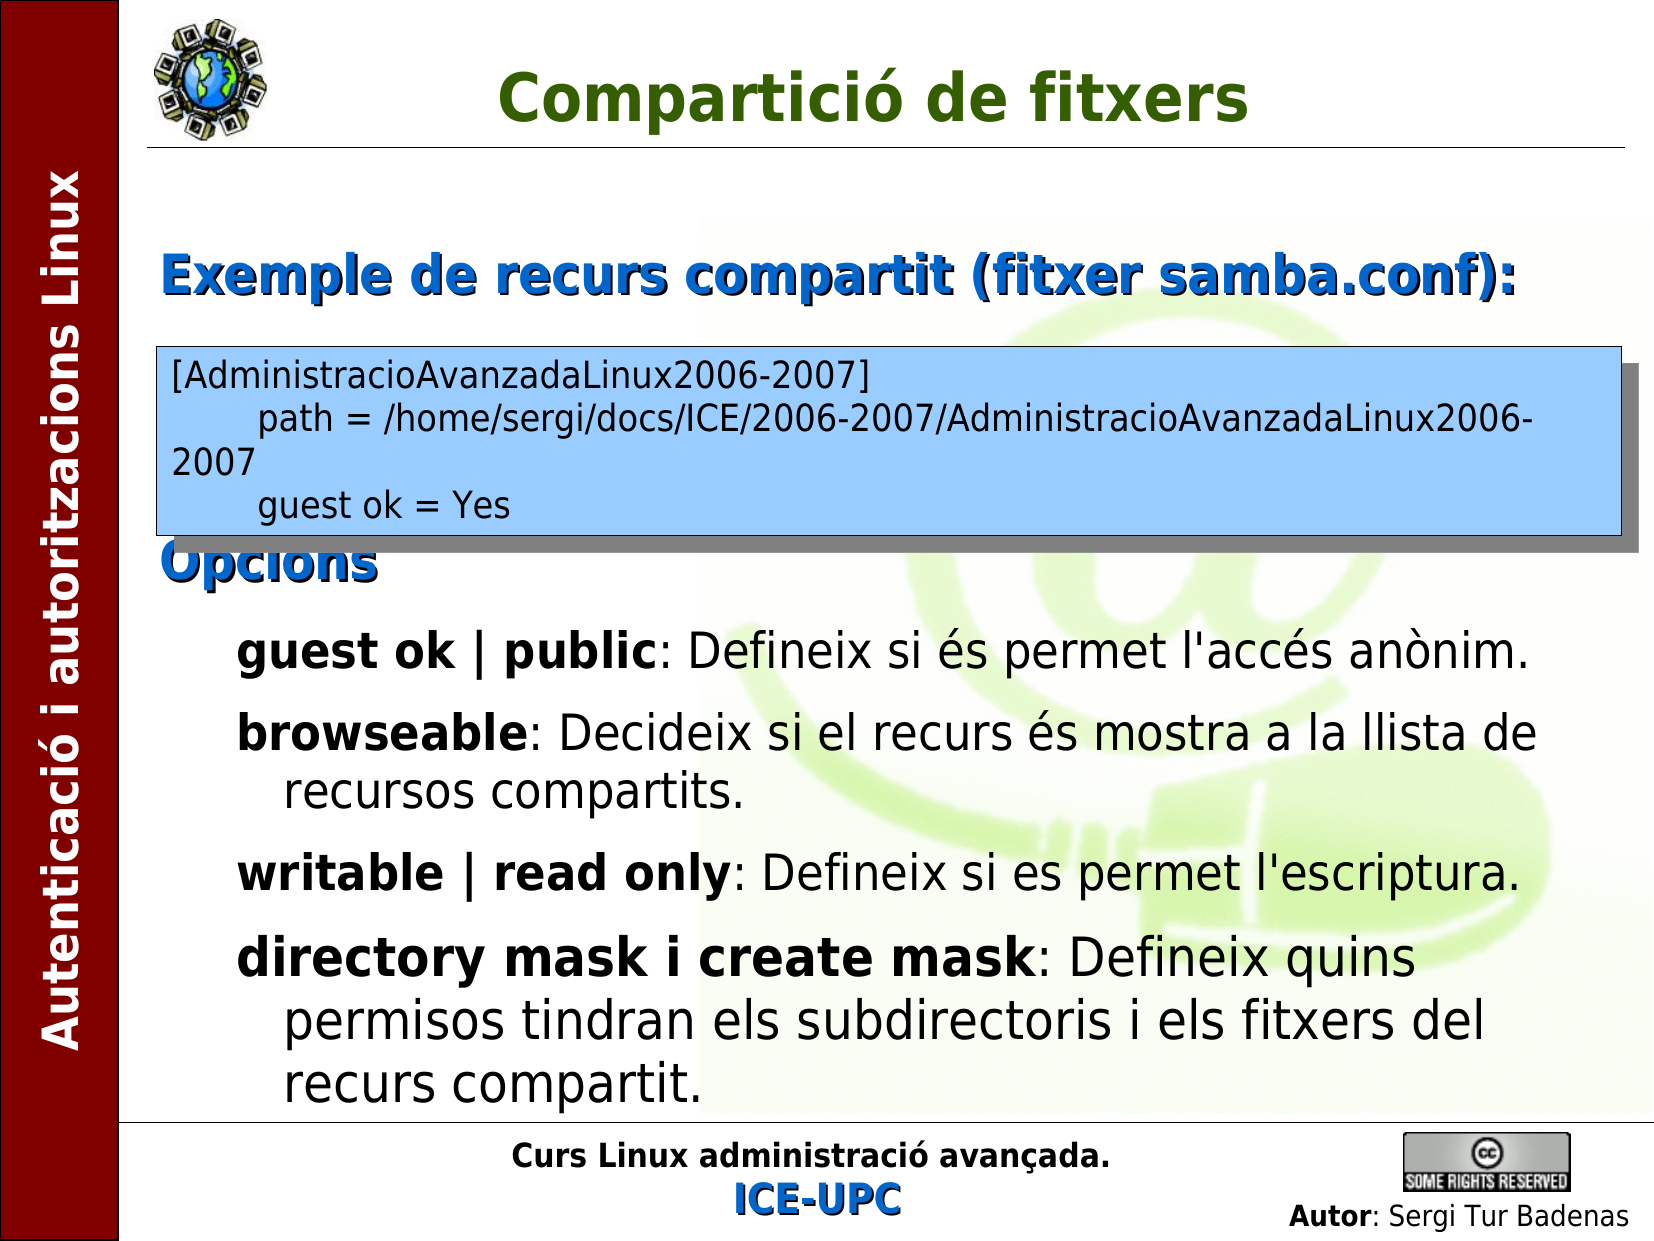

# Compartició de fitxers
Exemple de recurs compartit (fitxer samba.conf):
Opcions
guest ok | public: Defineix si és permet l'accés anònim.
browseable: Decideix si el recurs és mostra a la llista de recursos compartits.
writable | read only: Defineix si es permet l'escriptura.
directory mask i create mask: Defineix quins permisos tindran els subdirectoris i els fitxers del recurs compartit.
[AdministracioAvanzadaLinux2006-2007]
 path = /home/sergi/docs/ICE/2006-2007/AdministracioAvanzadaLinux2006-2007
 guest ok = Yes